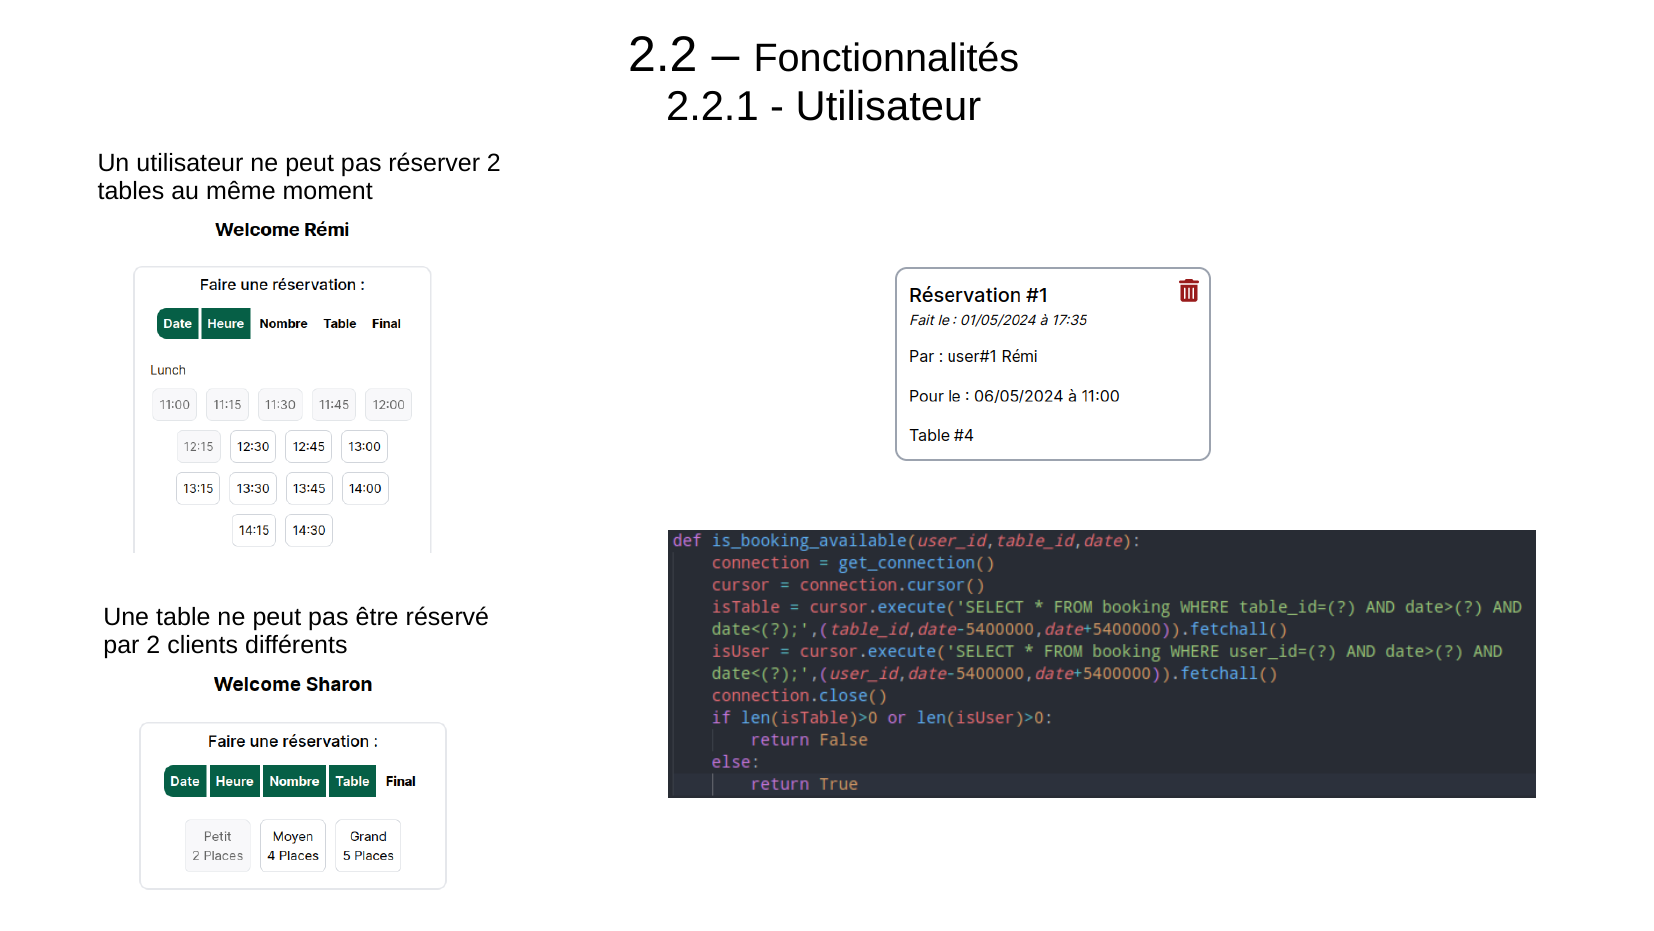

# 2.2 – Fonctionnalités 2.2.1 - Utilisateur
Un utilisateur ne peut pas réserver 2 tables au même moment
Une table ne peut pas être réservé par 2 clients différents